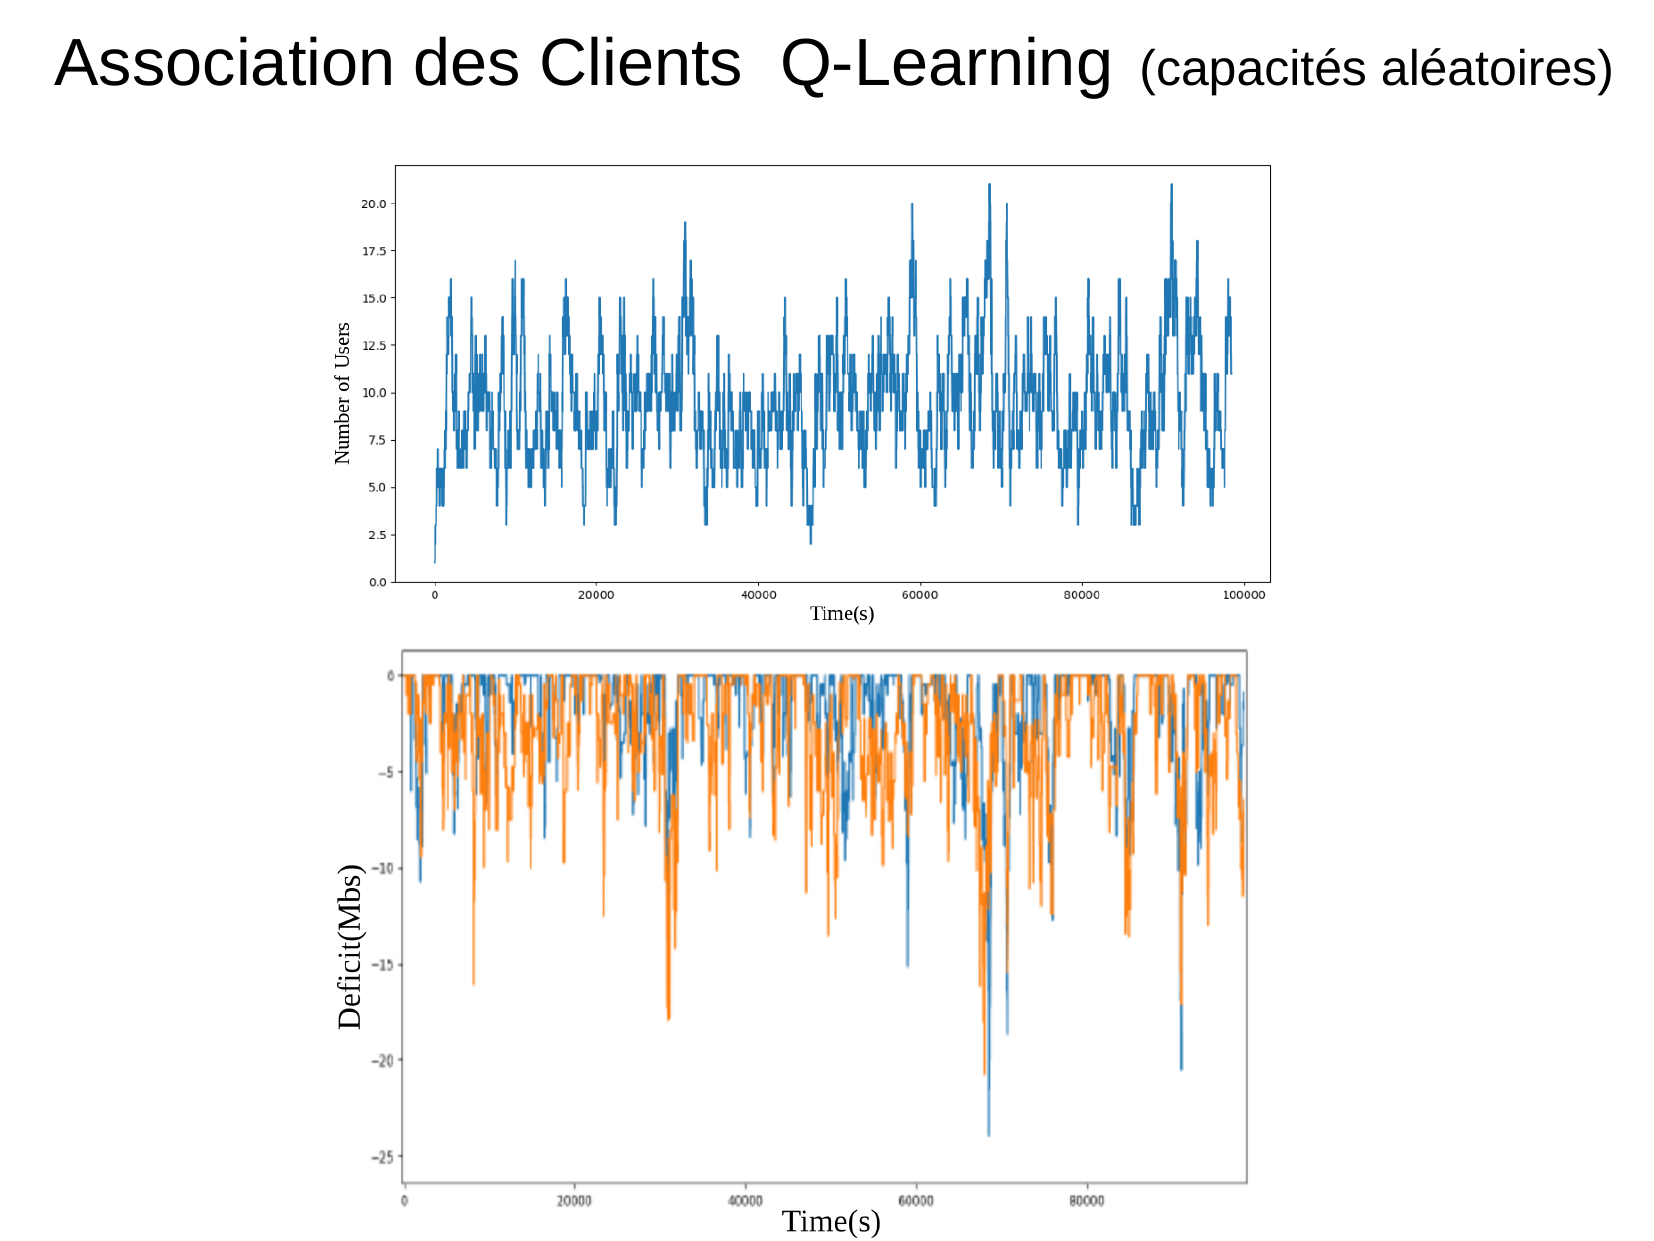

# Association des Clients Q-Learning (capacités aléatoires)